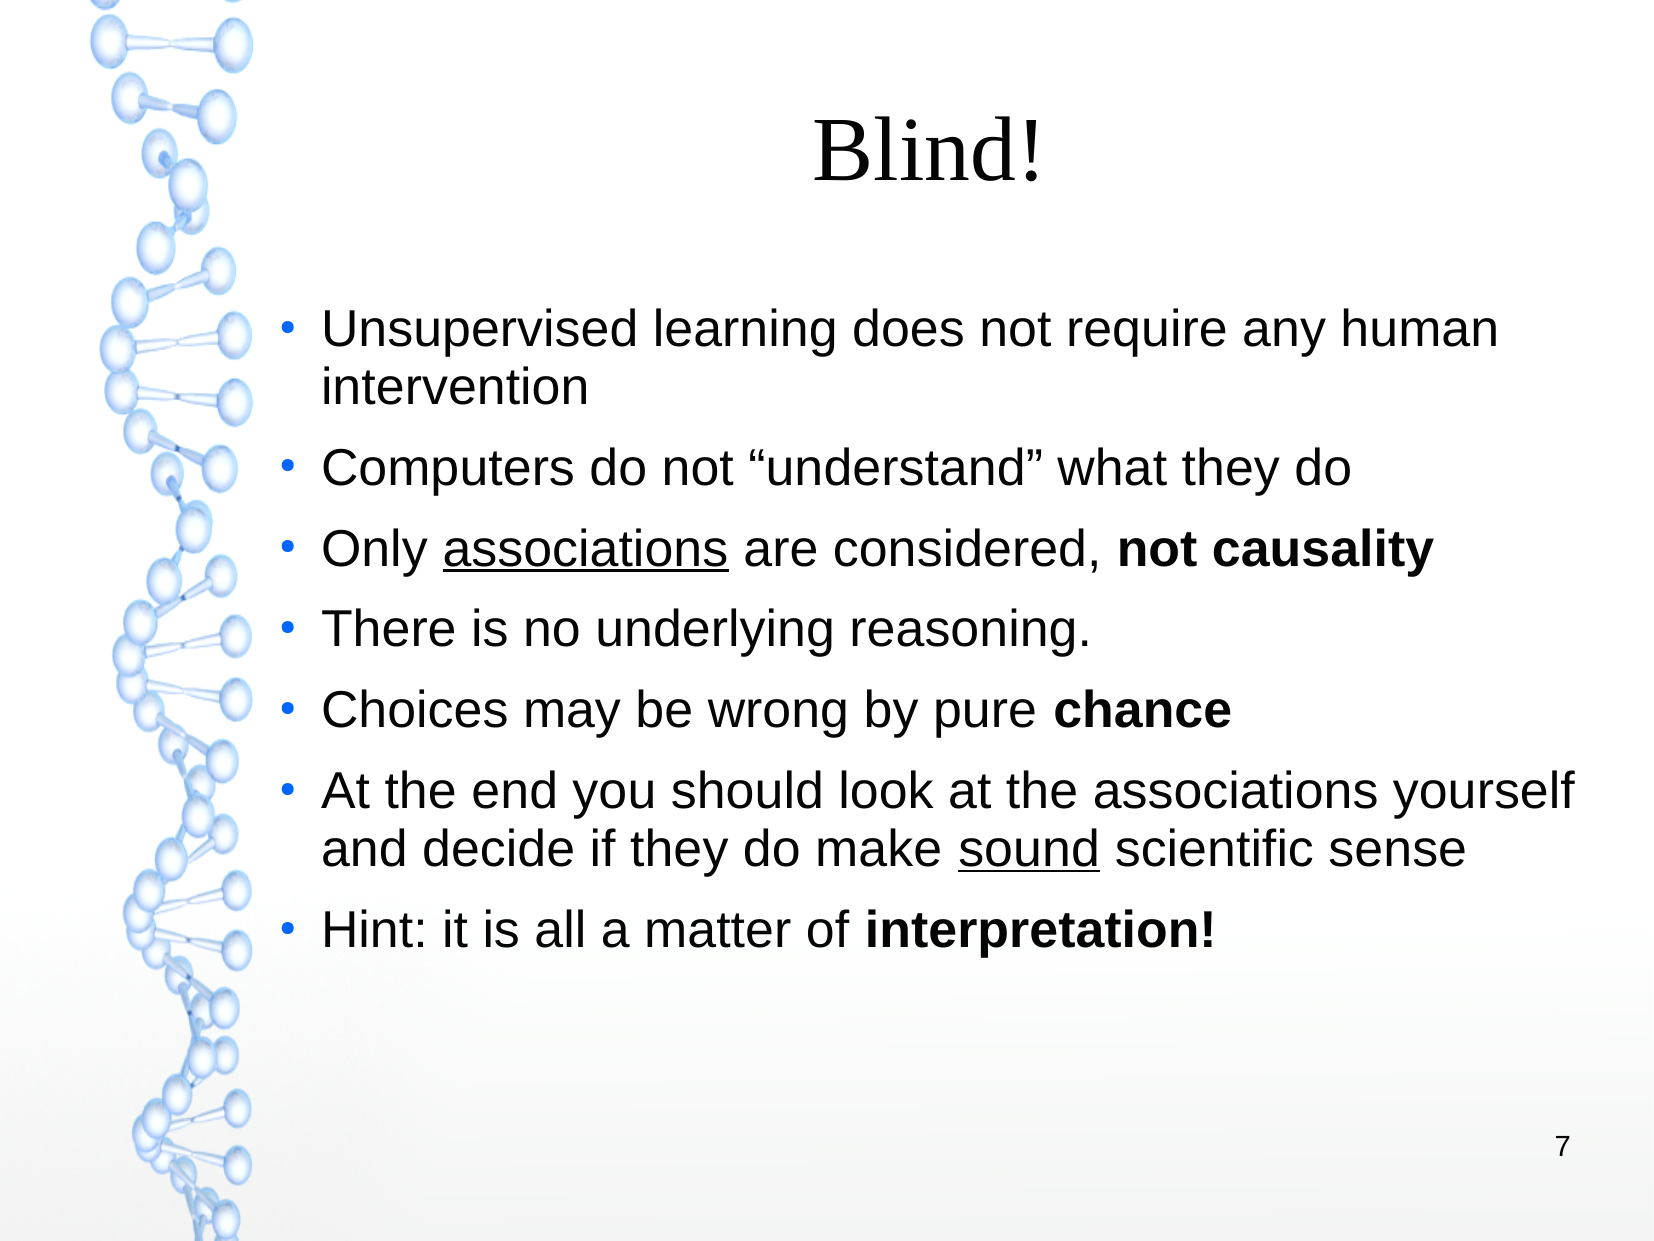

# Blind!
Unsupervised learning does not require any human intervention
Computers do not “understand” what they do
Only associations are considered, not causality
There is no underlying reasoning.
Choices may be wrong by pure chance
At the end you should look at the associations yourself and decide if they do make sound scientific sense
Hint: it is all a matter of interpretation!
7